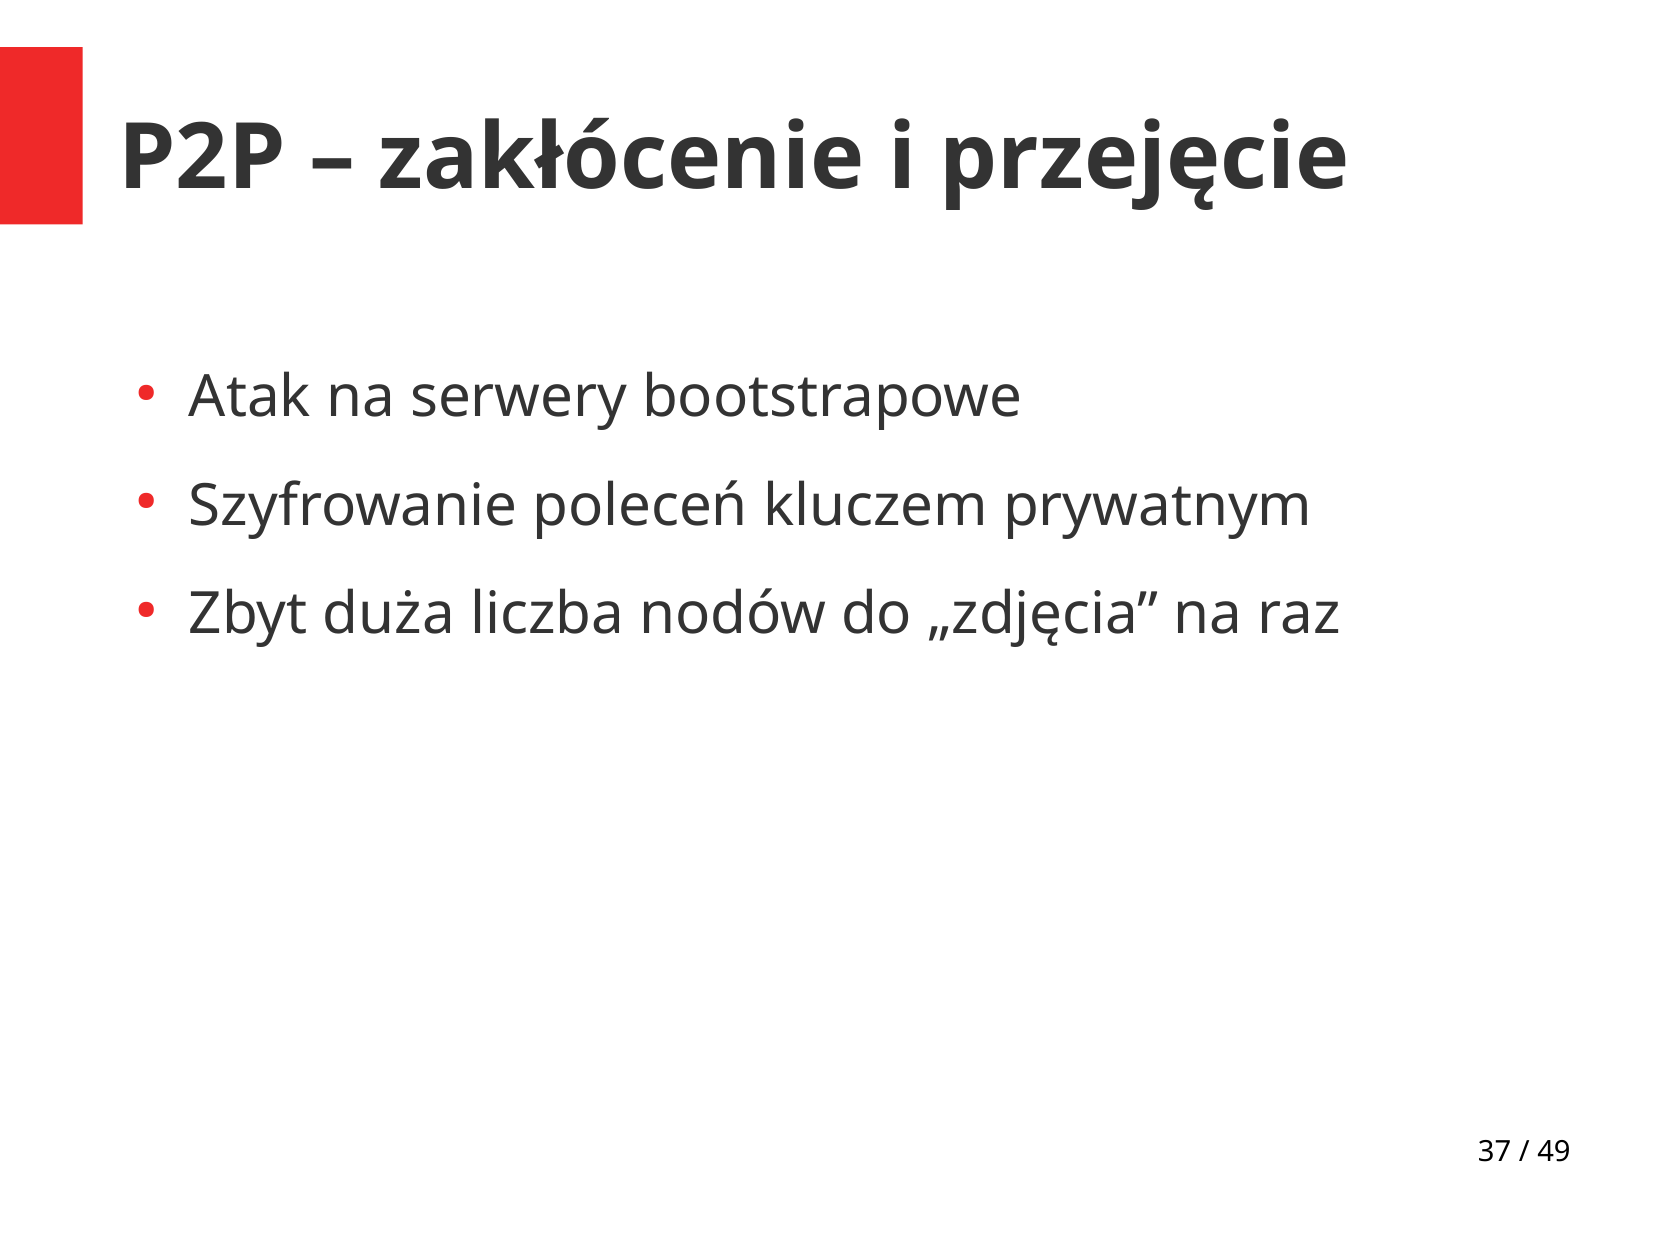

# P2P – zakłócenie i przejęcie
Atak na serwery bootstrapowe
Szyfrowanie poleceń kluczem prywatnym
Zbyt duża liczba nodów do „zdjęcia” na raz
37